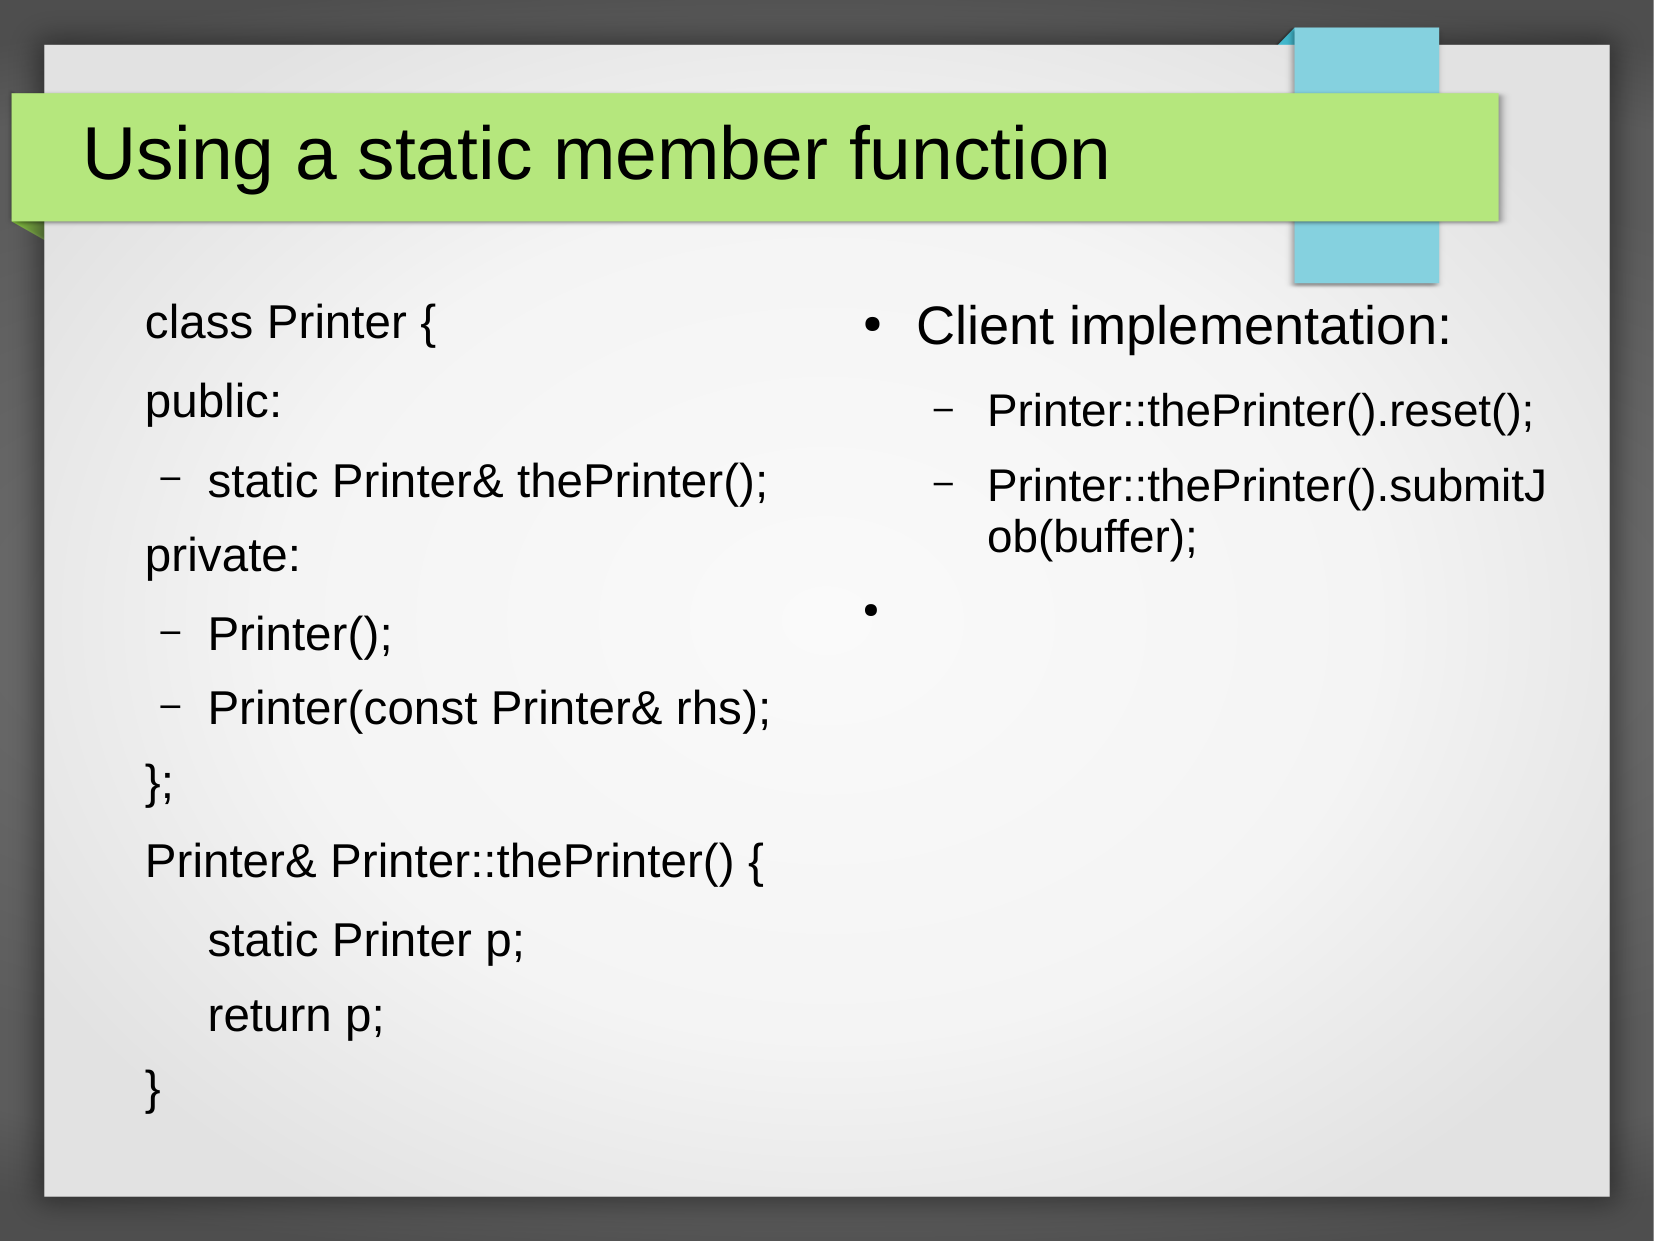

# Using a static member function
class Printer {
public:
static Printer& thePrinter();
private:
Printer();
Printer(const Printer& rhs);
};
Printer& Printer::thePrinter() {
static Printer p;
return p;
}
Client implementation:
Printer::thePrinter().reset();
Printer::thePrinter().submitJob(buffer);